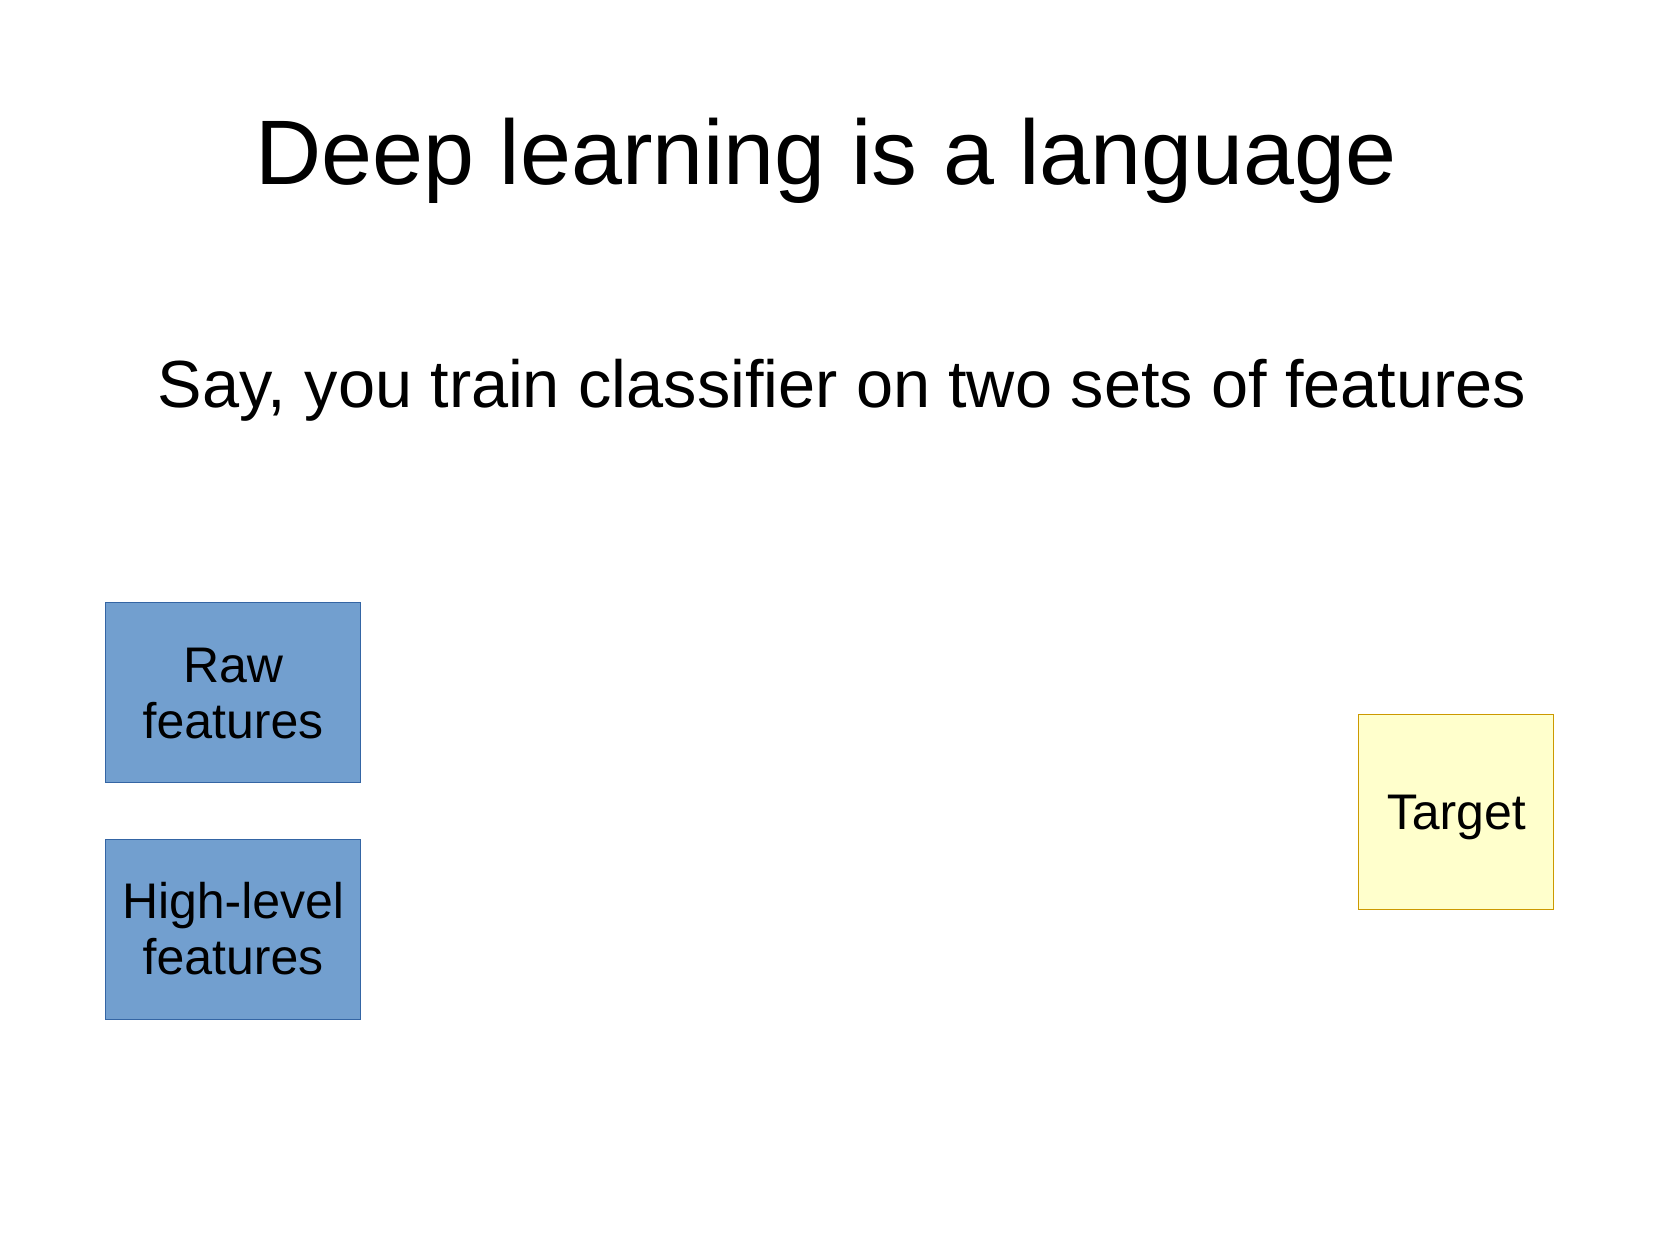

# Deep learning is a language
Say, you train classifier on two sets of features
Raw
features
Target
High-level
features